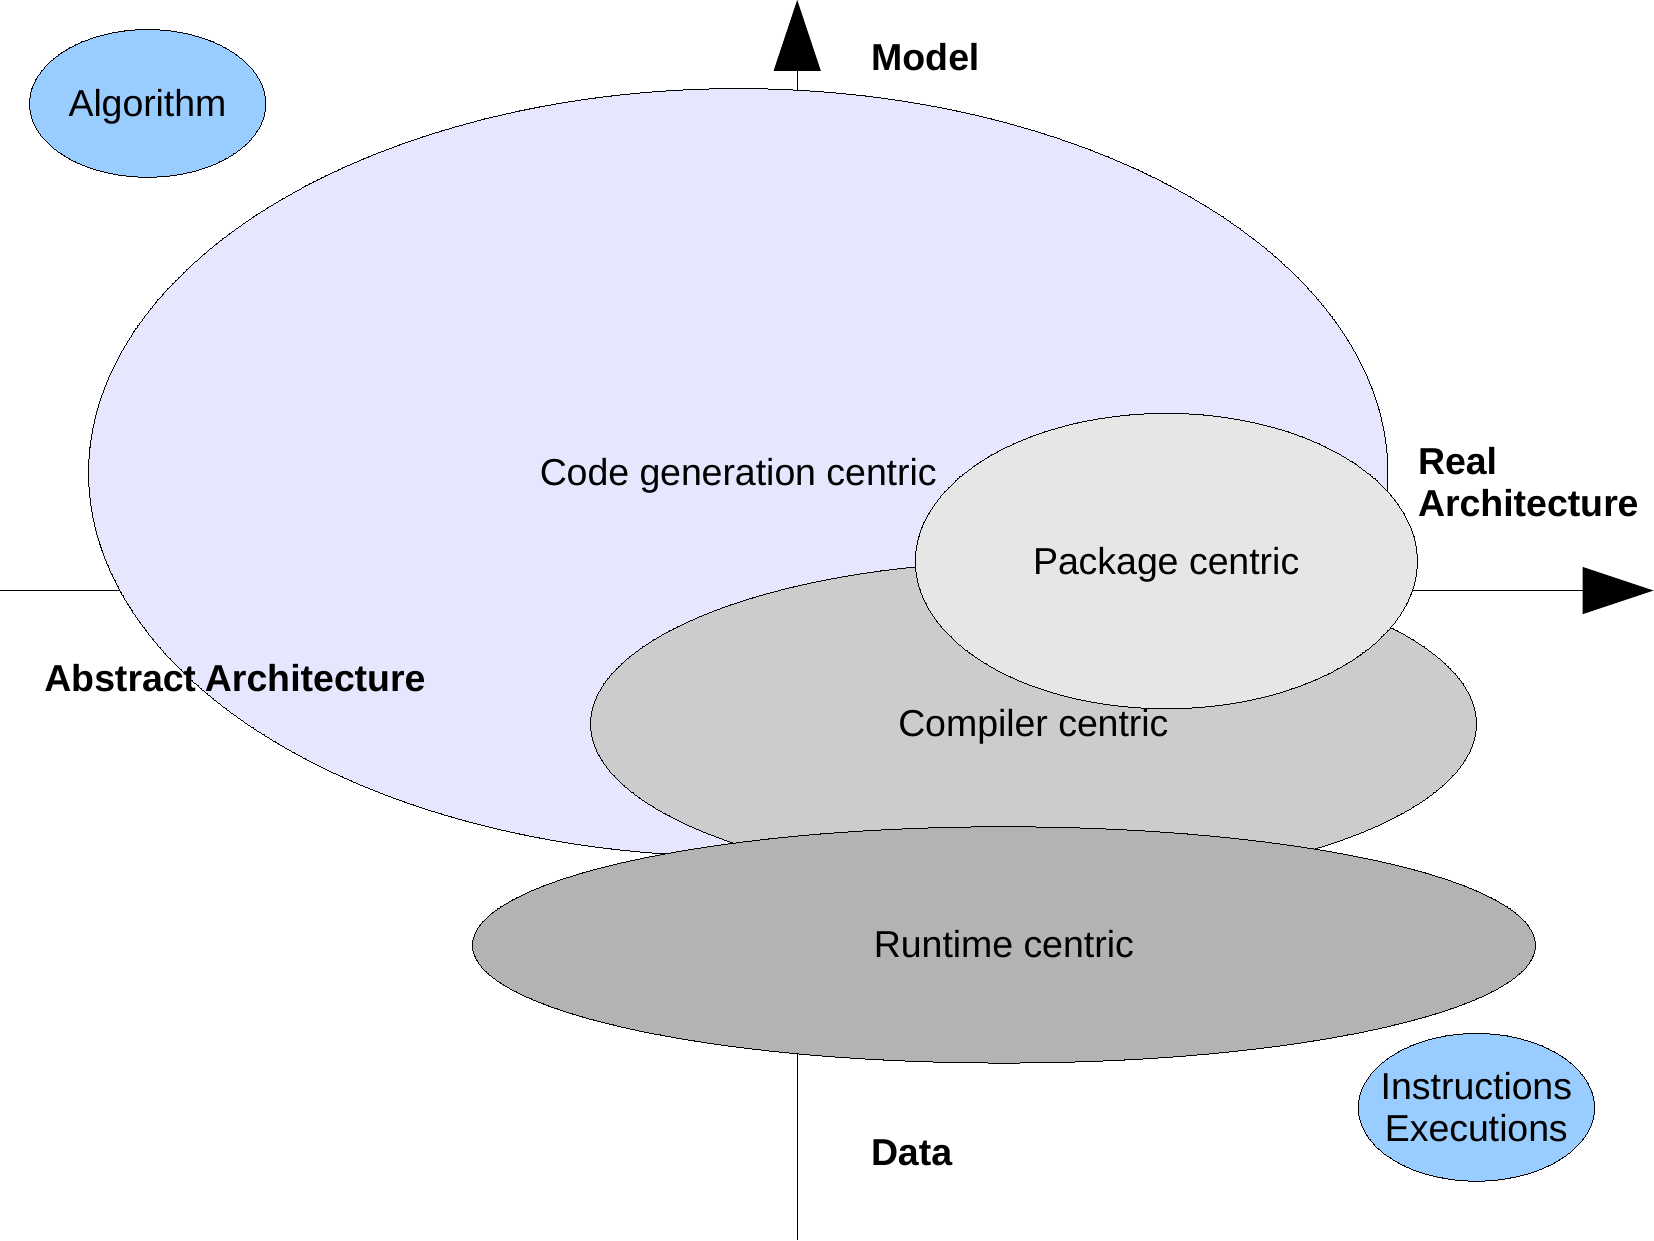

Algorithm
Model
Code generation centric
Package centric
Real
Architecture
Compiler centric
Abstract Architecture
Runtime centric
Instructions
Executions
Data
3